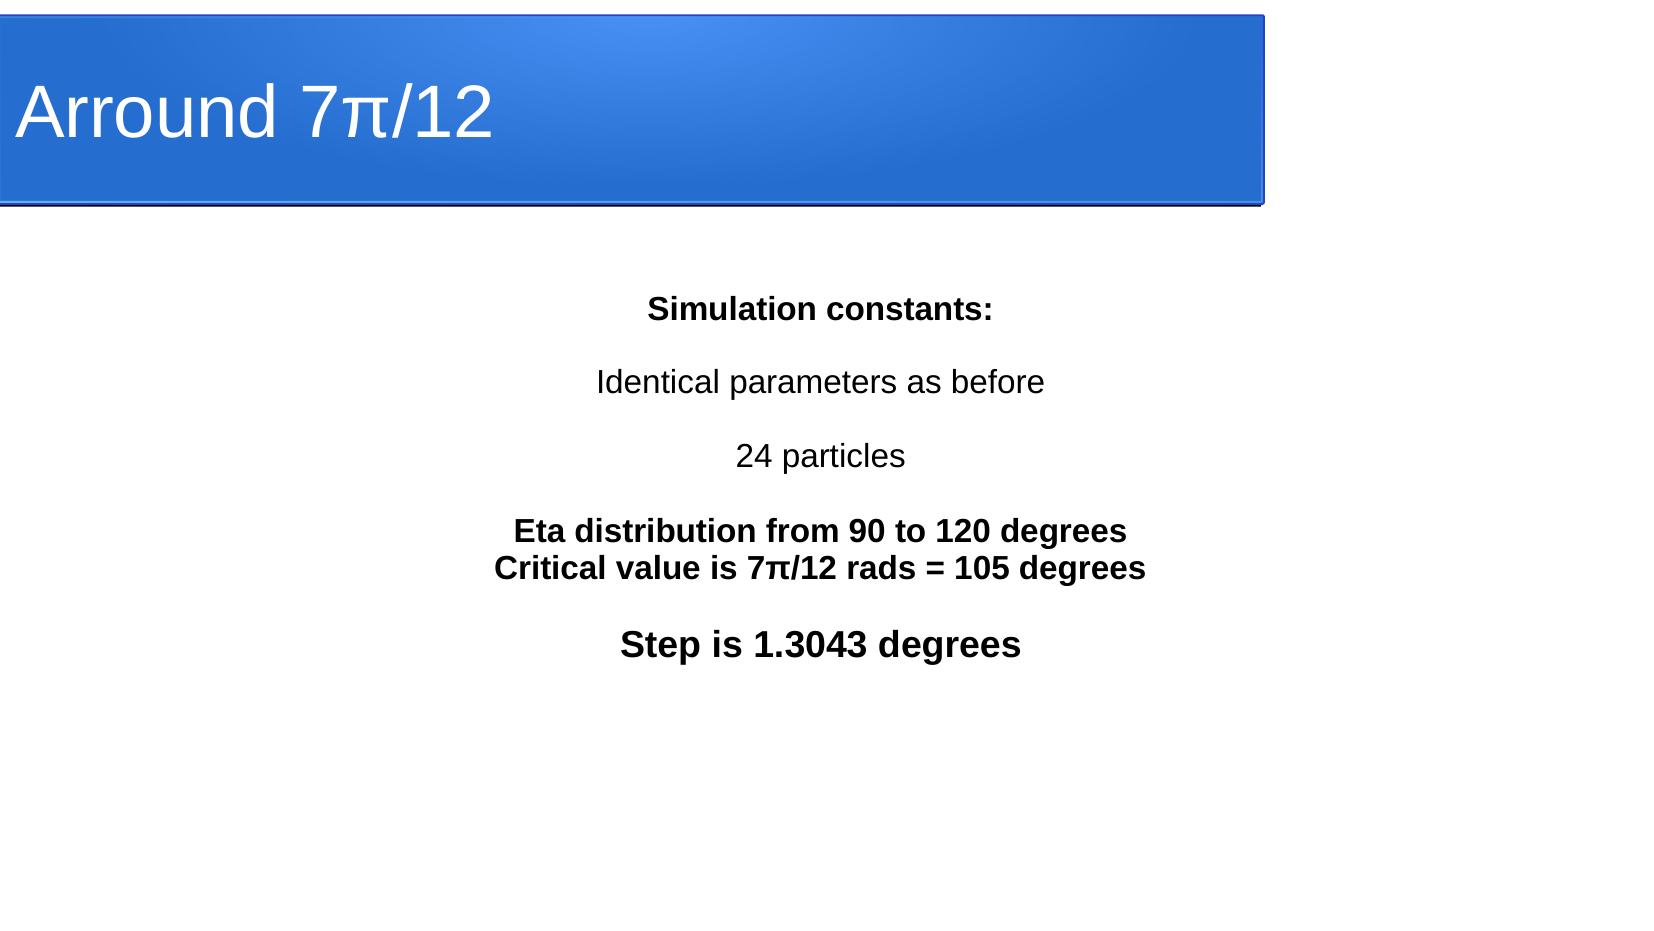

# Arround 7π/12
Simulation constants:
Identical parameters as before
24 particles
Eta distribution from 90 to 120 degrees
Critical value is 7π/12 rads = 105 degrees
Step is 1.3043 degrees